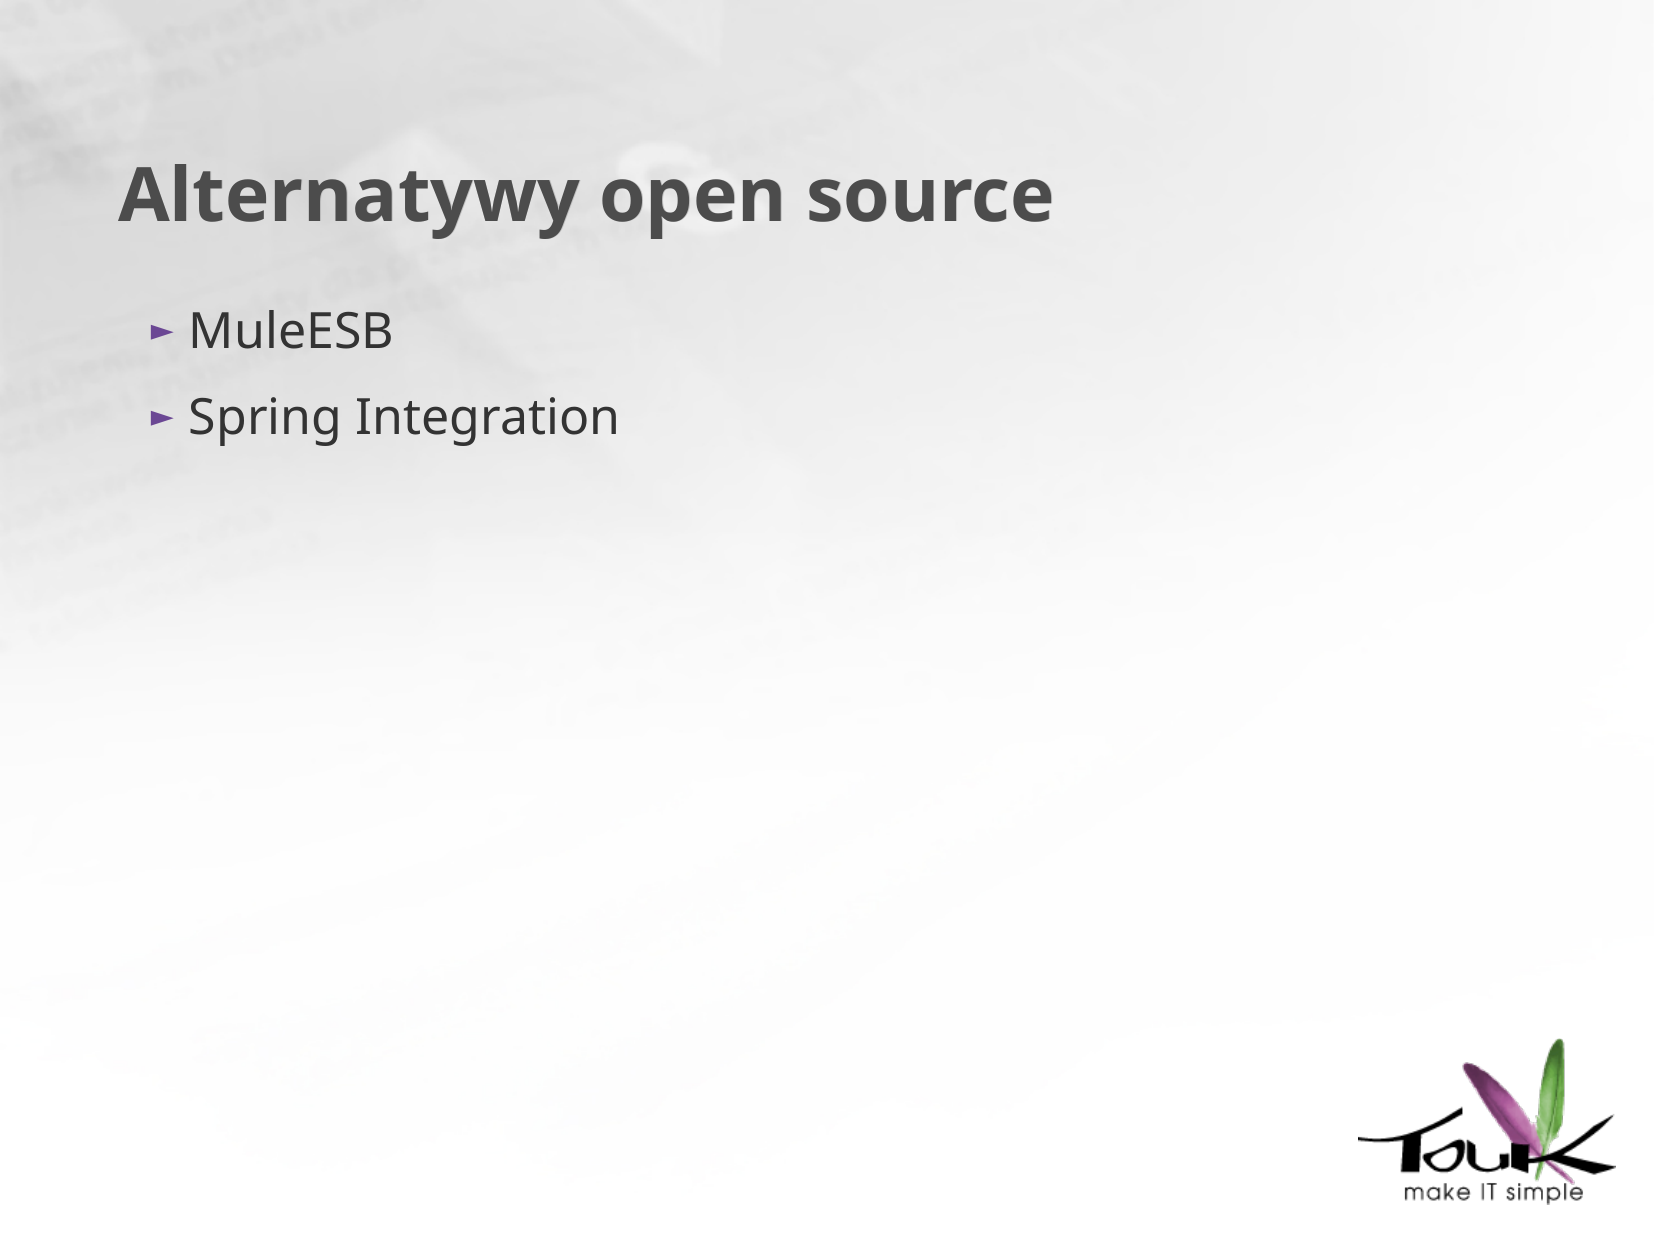

# Alternatywy open source
MuleESB
Spring Integration